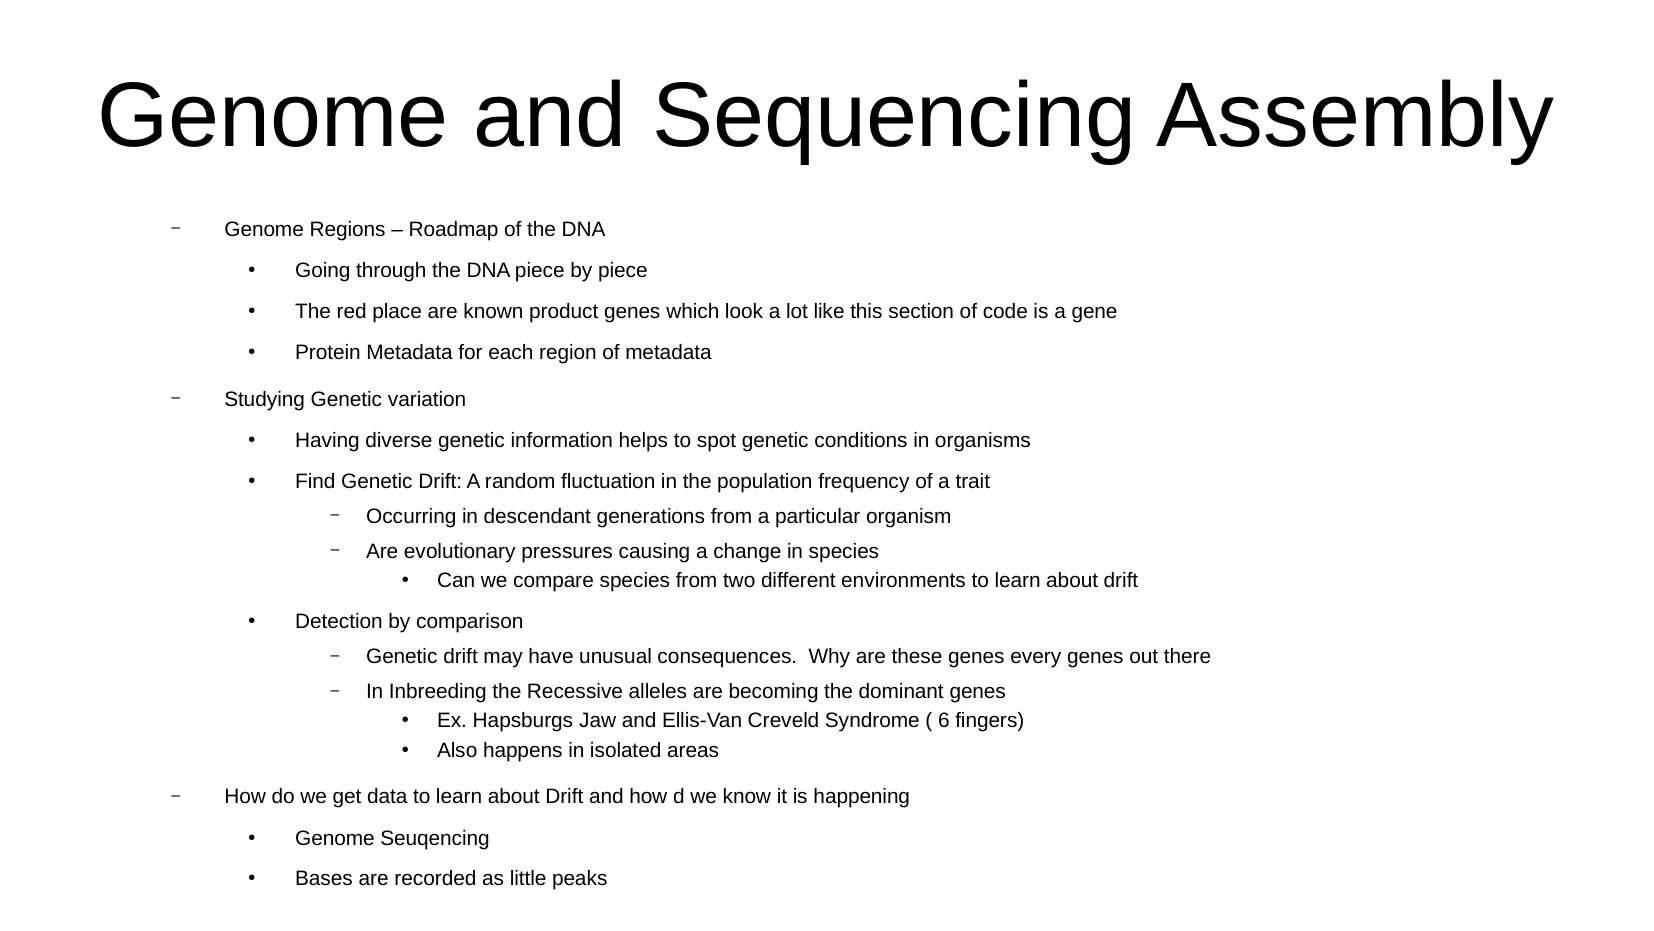

# Genome and Sequencing Assembly
Genome Regions – Roadmap of the DNA
Going through the DNA piece by piece
The red place are known product genes which look a lot like this section of code is a gene
Protein Metadata for each region of metadata
Studying Genetic variation
Having diverse genetic information helps to spot genetic conditions in organisms
Find Genetic Drift: A random fluctuation in the population frequency of a trait
Occurring in descendant generations from a particular organism
Are evolutionary pressures causing a change in species
Can we compare species from two different environments to learn about drift
Detection by comparison
Genetic drift may have unusual consequences. Why are these genes every genes out there
In Inbreeding the Recessive alleles are becoming the dominant genes
Ex. Hapsburgs Jaw and Ellis-Van Creveld Syndrome ( 6 fingers)
Also happens in isolated areas
How do we get data to learn about Drift and how d we know it is happening
Genome Seuqencing
Bases are recorded as little peaks